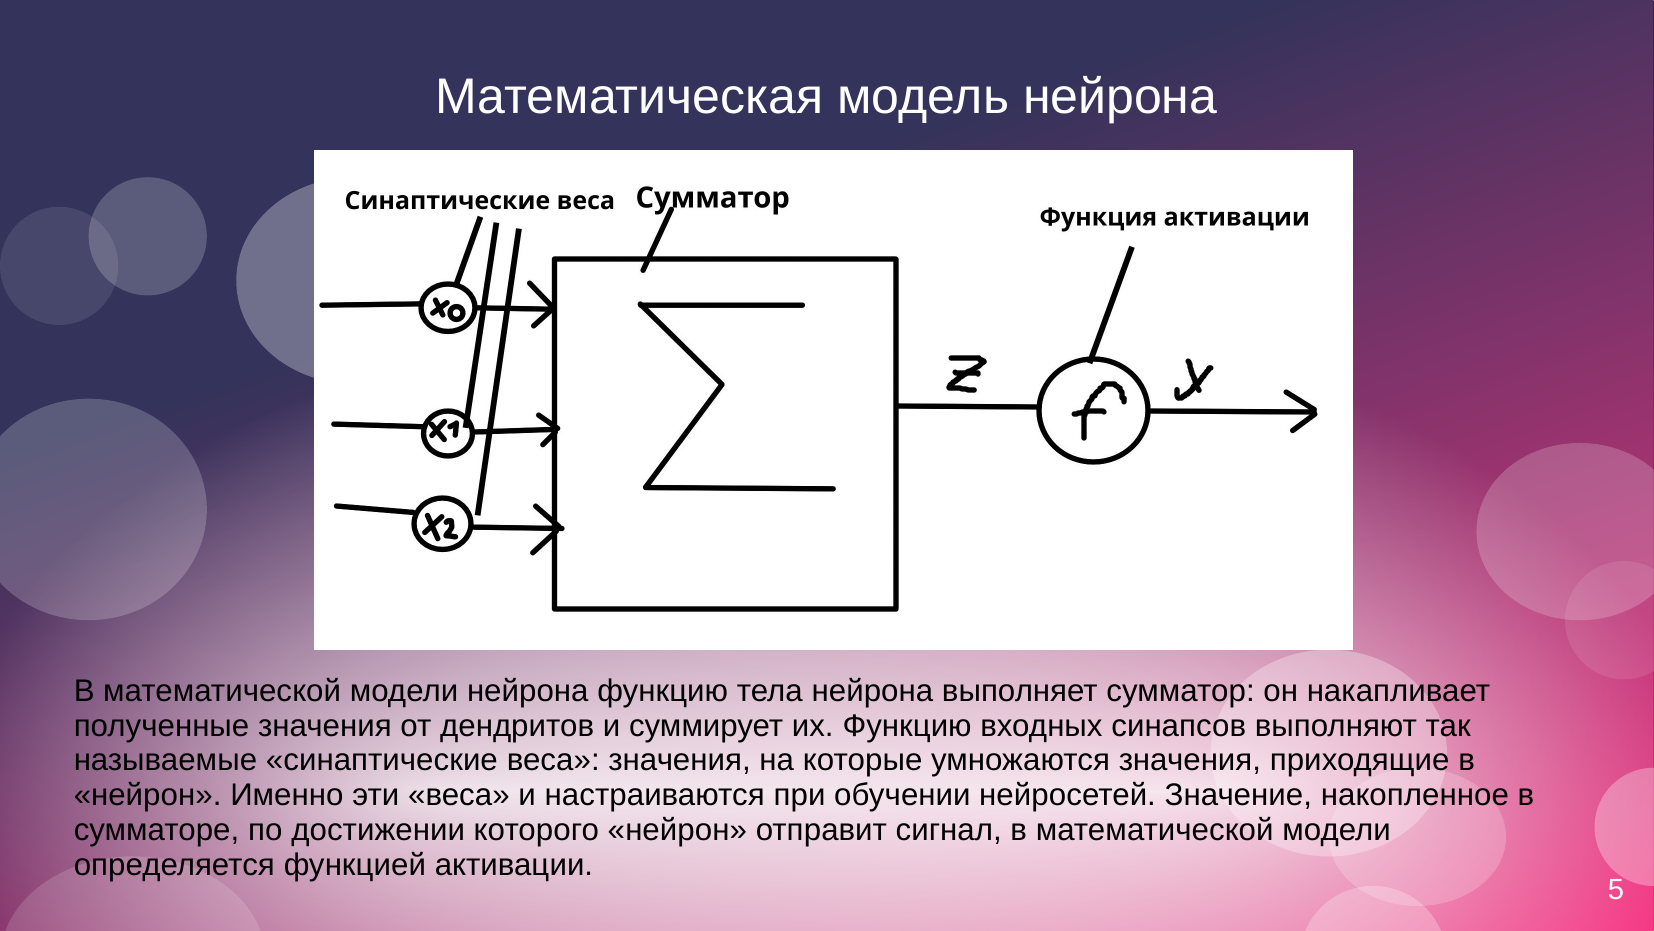

# Математическая модель нейрона
В математической модели нейрона функцию тела нейрона выполняет сумматор: он накапливает полученные значения от дендритов и суммирует их. Функцию входных синапсов выполняют так называемые «синаптические веса»: значения, на которые умножаются значения, приходящие в «нейрон». Именно эти «веса» и настраиваются при обучении нейросетей. Значение, накопленное в сумматоре, по достижении которого «нейрон» отправит сигнал, в математической модели определяется функцией активации.